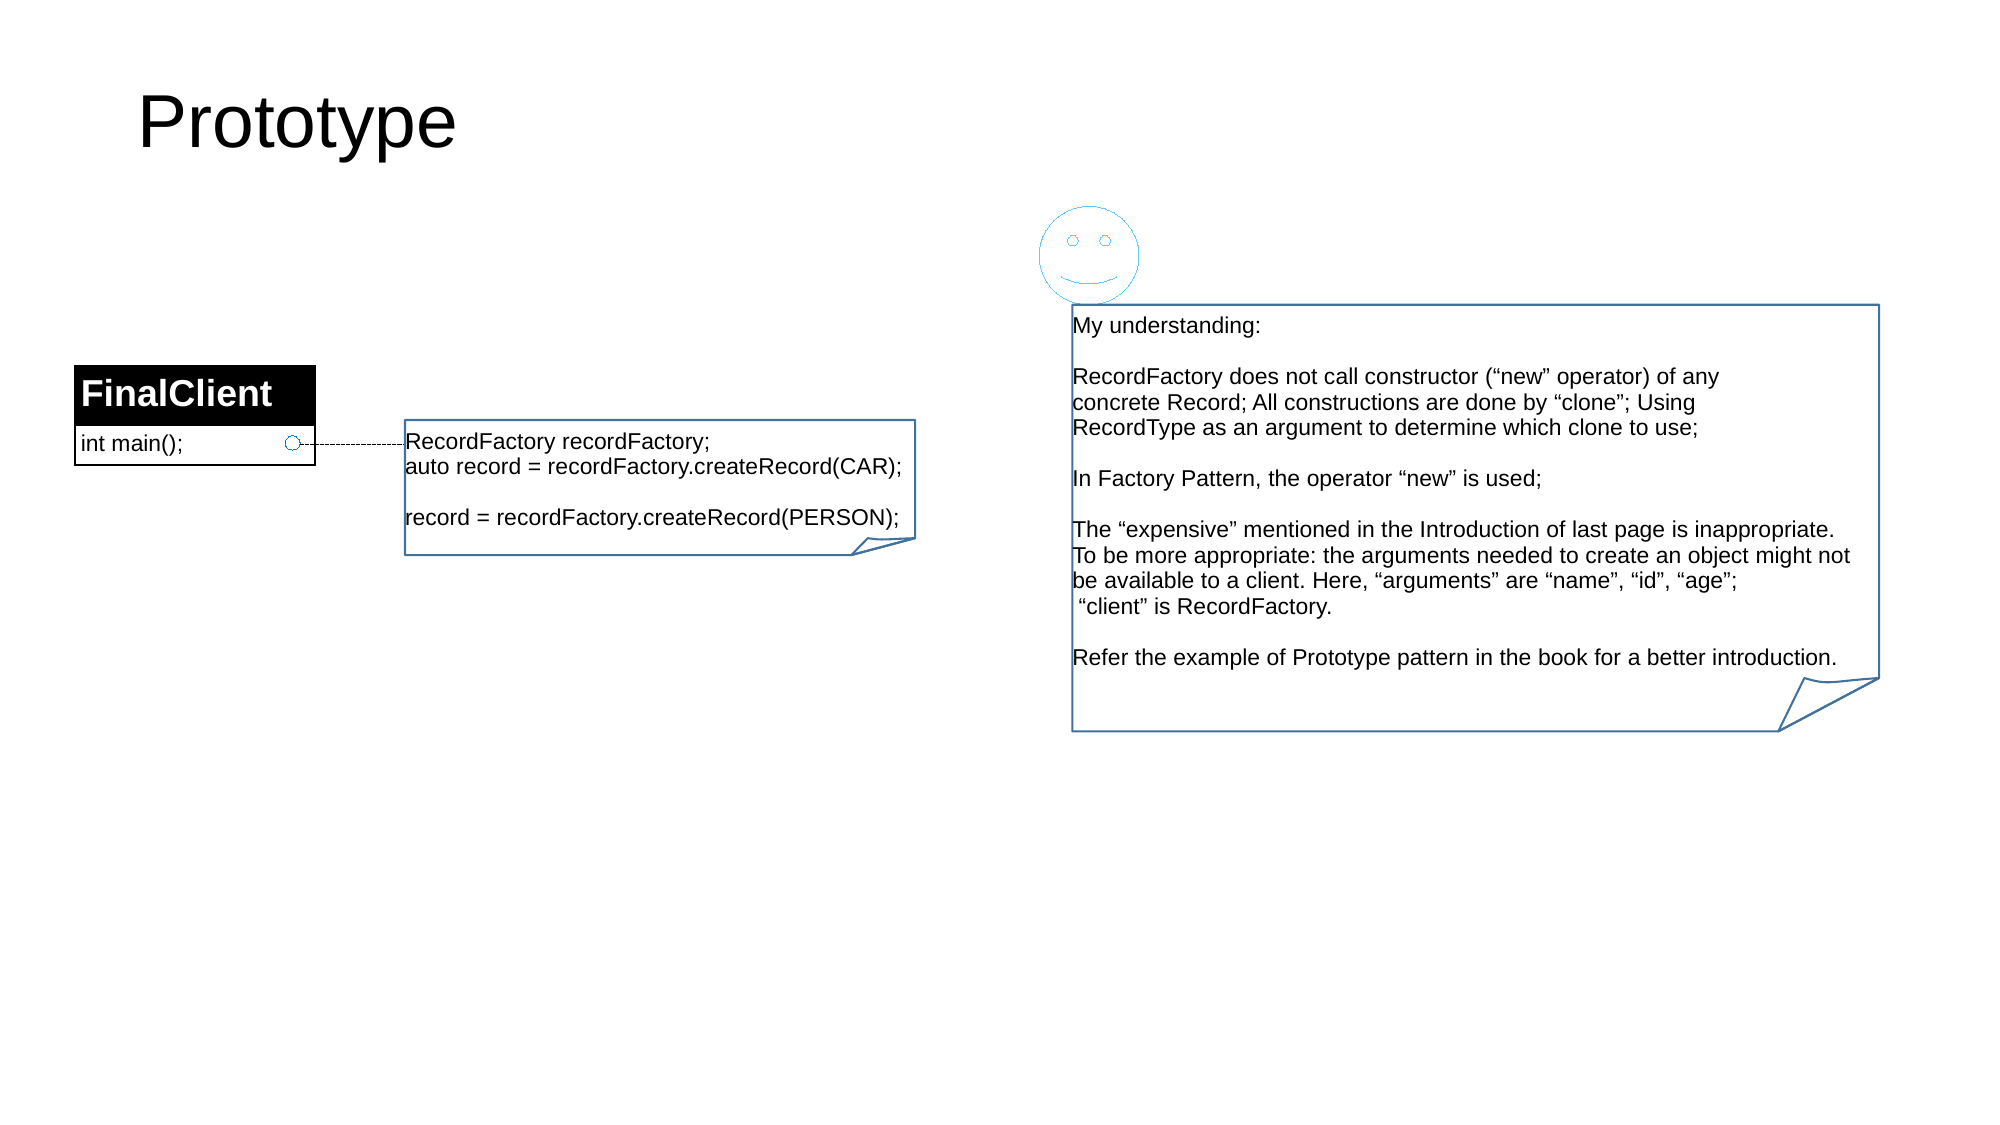

# Prototype
My understanding:
RecordFactory does not call constructor (“new” operator) of any
concrete Record; All constructions are done by “clone”; Using
RecordType as an argument to determine which clone to use;
In Factory Pattern, the operator “new” is used;
The “expensive” mentioned in the Introduction of last page is inappropriate.
To be more appropriate: the arguments needed to create an object might not
be available to a client. Here, “arguments” are “name”, “id”, “age”;
 “client” is RecordFactory.
Refer the example of Prototype pattern in the book for a better introduction.
| FinalClient |
| --- |
| int main(); |
RecordFactory recordFactory;
auto record = recordFactory.createRecord(CAR);
record = recordFactory.createRecord(PERSON);